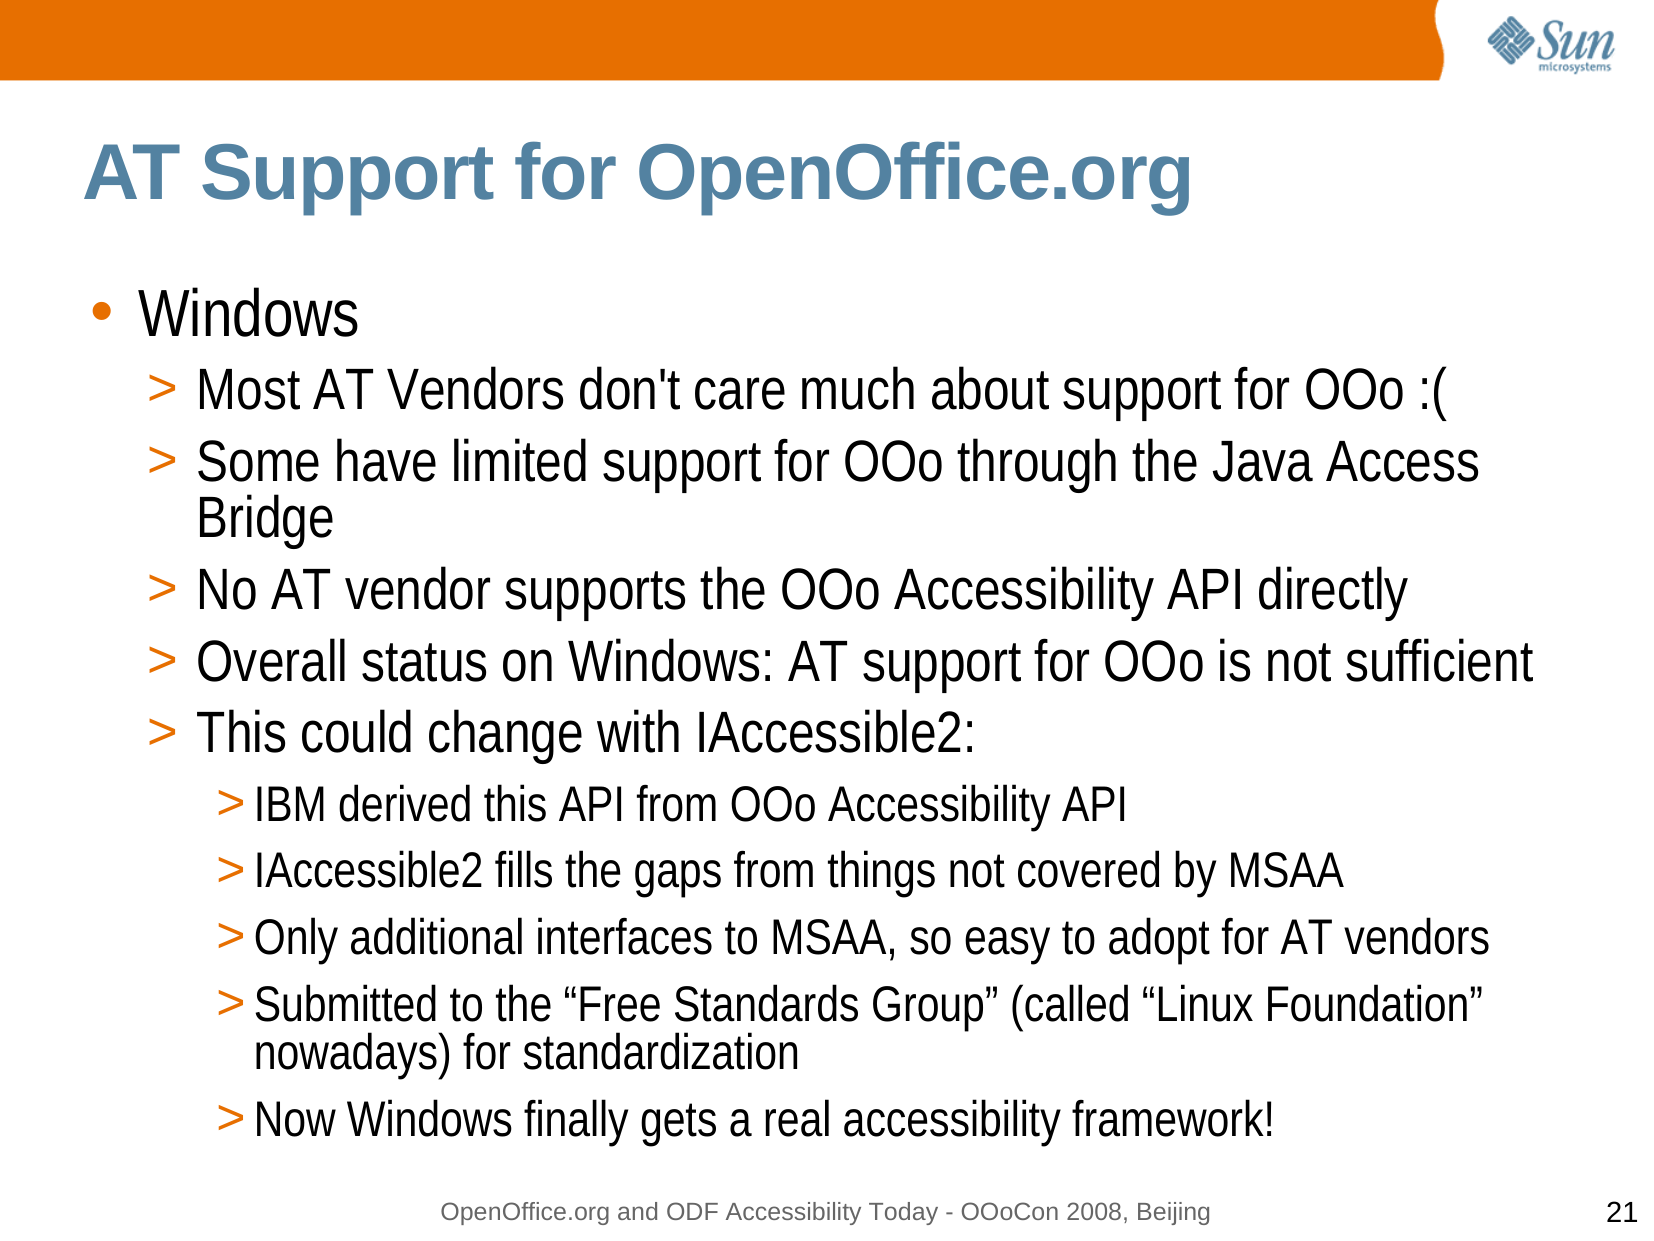

# AT Support for OpenOffice.org
Windows
Most AT Vendors don't care much about support for OOo :(
Some have limited support for OOo through the Java Access Bridge
No AT vendor supports the OOo Accessibility API directly
Overall status on Windows: AT support for OOo is not sufficient
This could change with IAccessible2:
IBM derived this API from OOo Accessibility API
IAccessible2 fills the gaps from things not covered by MSAA
Only additional interfaces to MSAA, so easy to adopt for AT vendors
Submitted to the “Free Standards Group” (called “Linux Foundation” nowadays) for standardization
Now Windows finally gets a real accessibility framework!